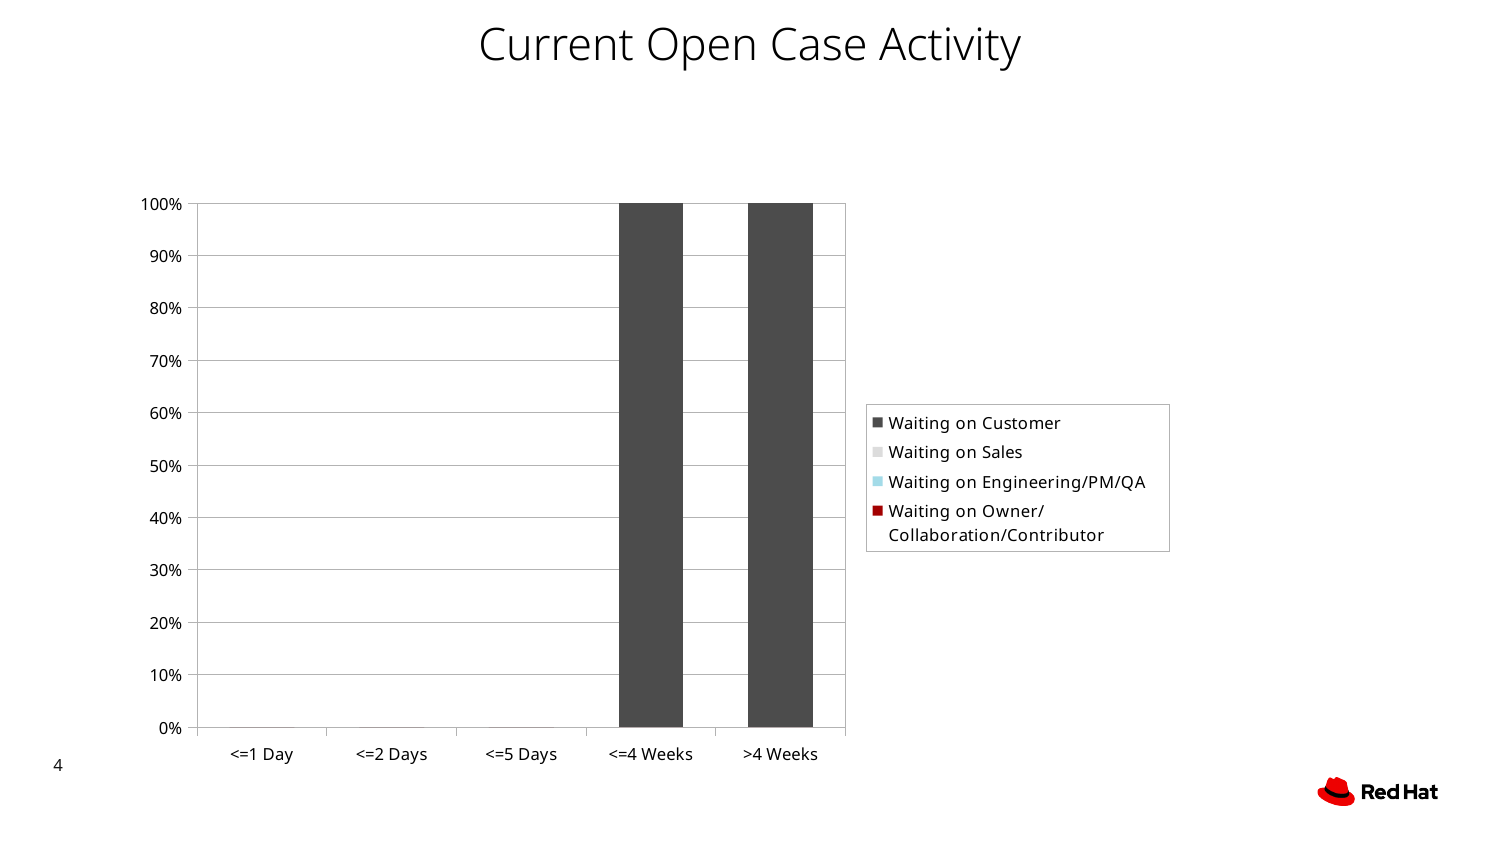

# Current Open Case Activity
### Chart
| Category | Waiting on Owner/Collaboration/Contributor | Waiting on Engineering/PM/QA | Waiting on Sales | Waiting on Customer |
|---|---|---|---|---|
| <=1 Day | 0.0 | 0.0 | 0.0 | 0.0 |
| <=2 Days | 0.0 | 0.0 | 0.0 | 0.0 |
| <=5 Days | 0.0 | 0.0 | 0.0 | 0.0 |
| <=4 Weeks | 0.0 | 0.0 | 0.0 | 1.0 |
| >4 Weeks | 0.0 | 0.0 | 0.0 | 1.0 |4